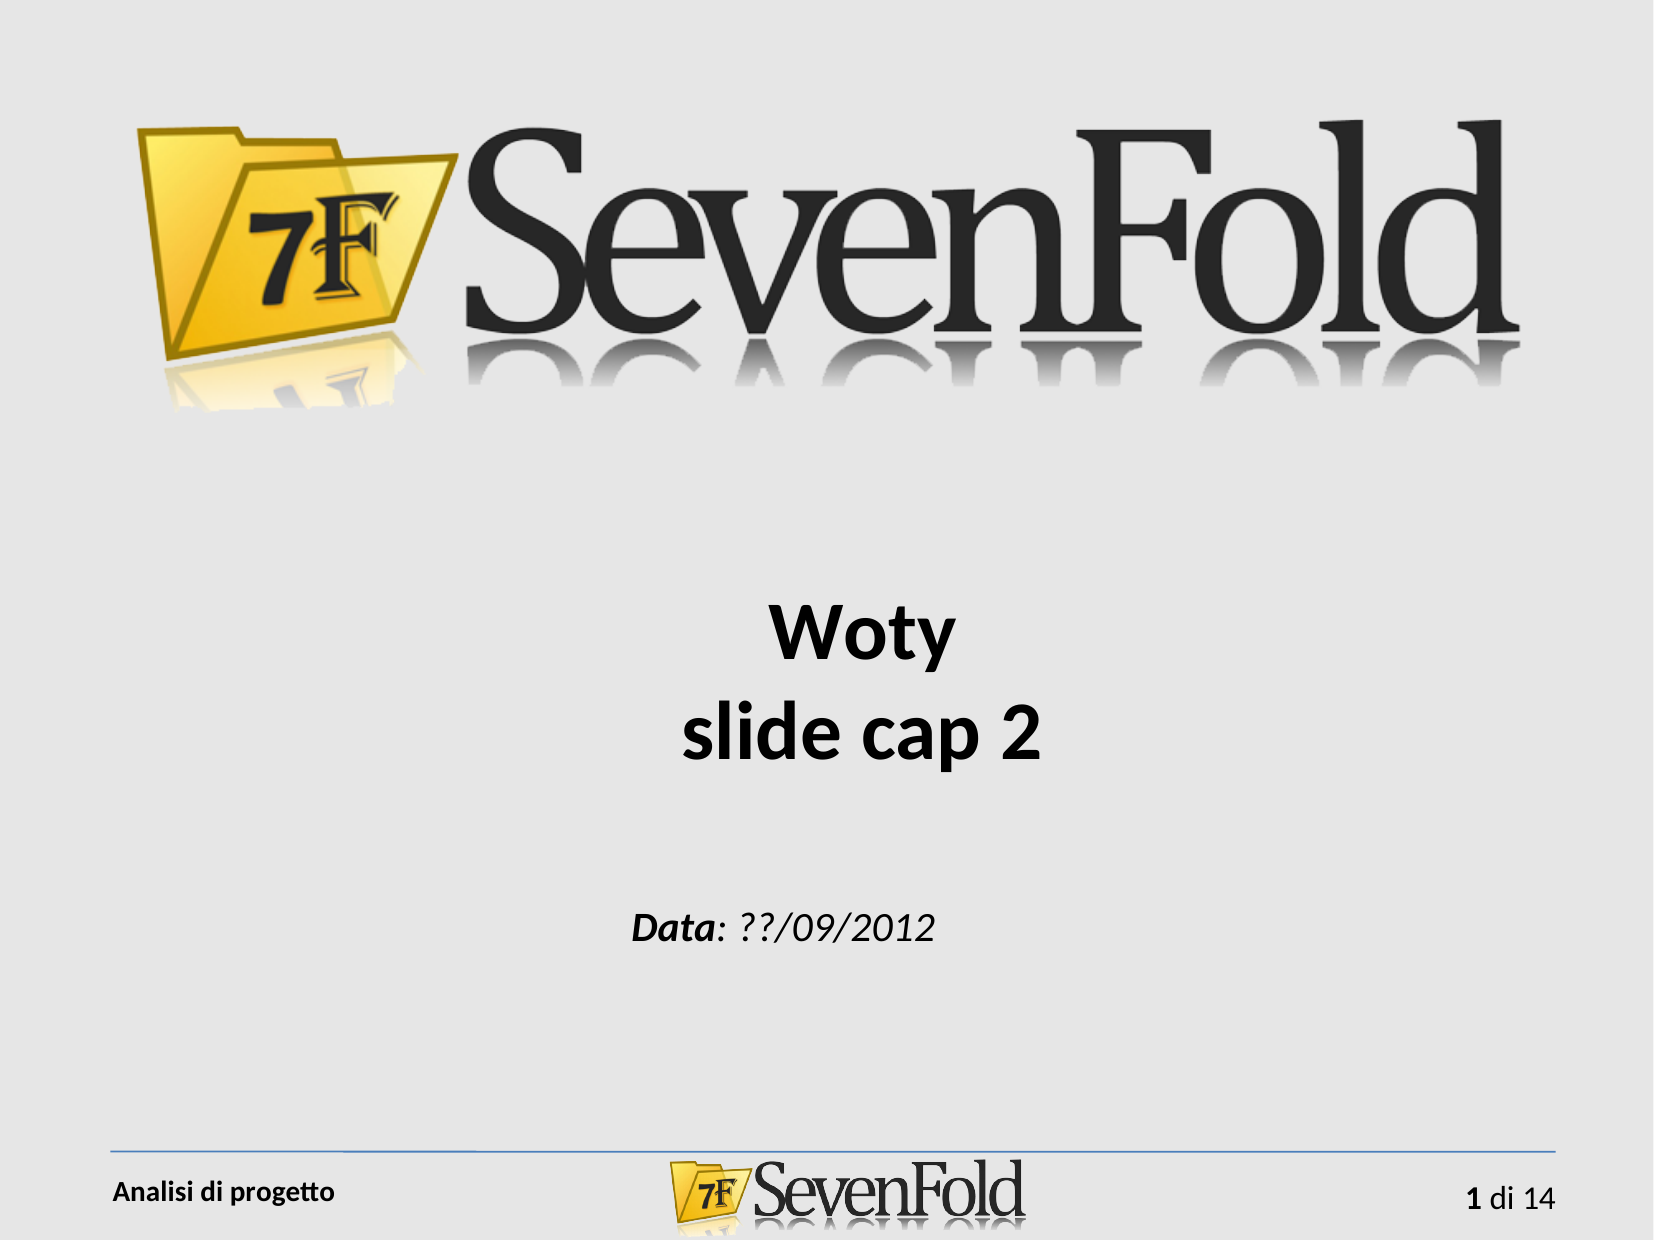

Woty
slide cap 2
Data: ??/09/2012
Analisi di progetto
 di 14